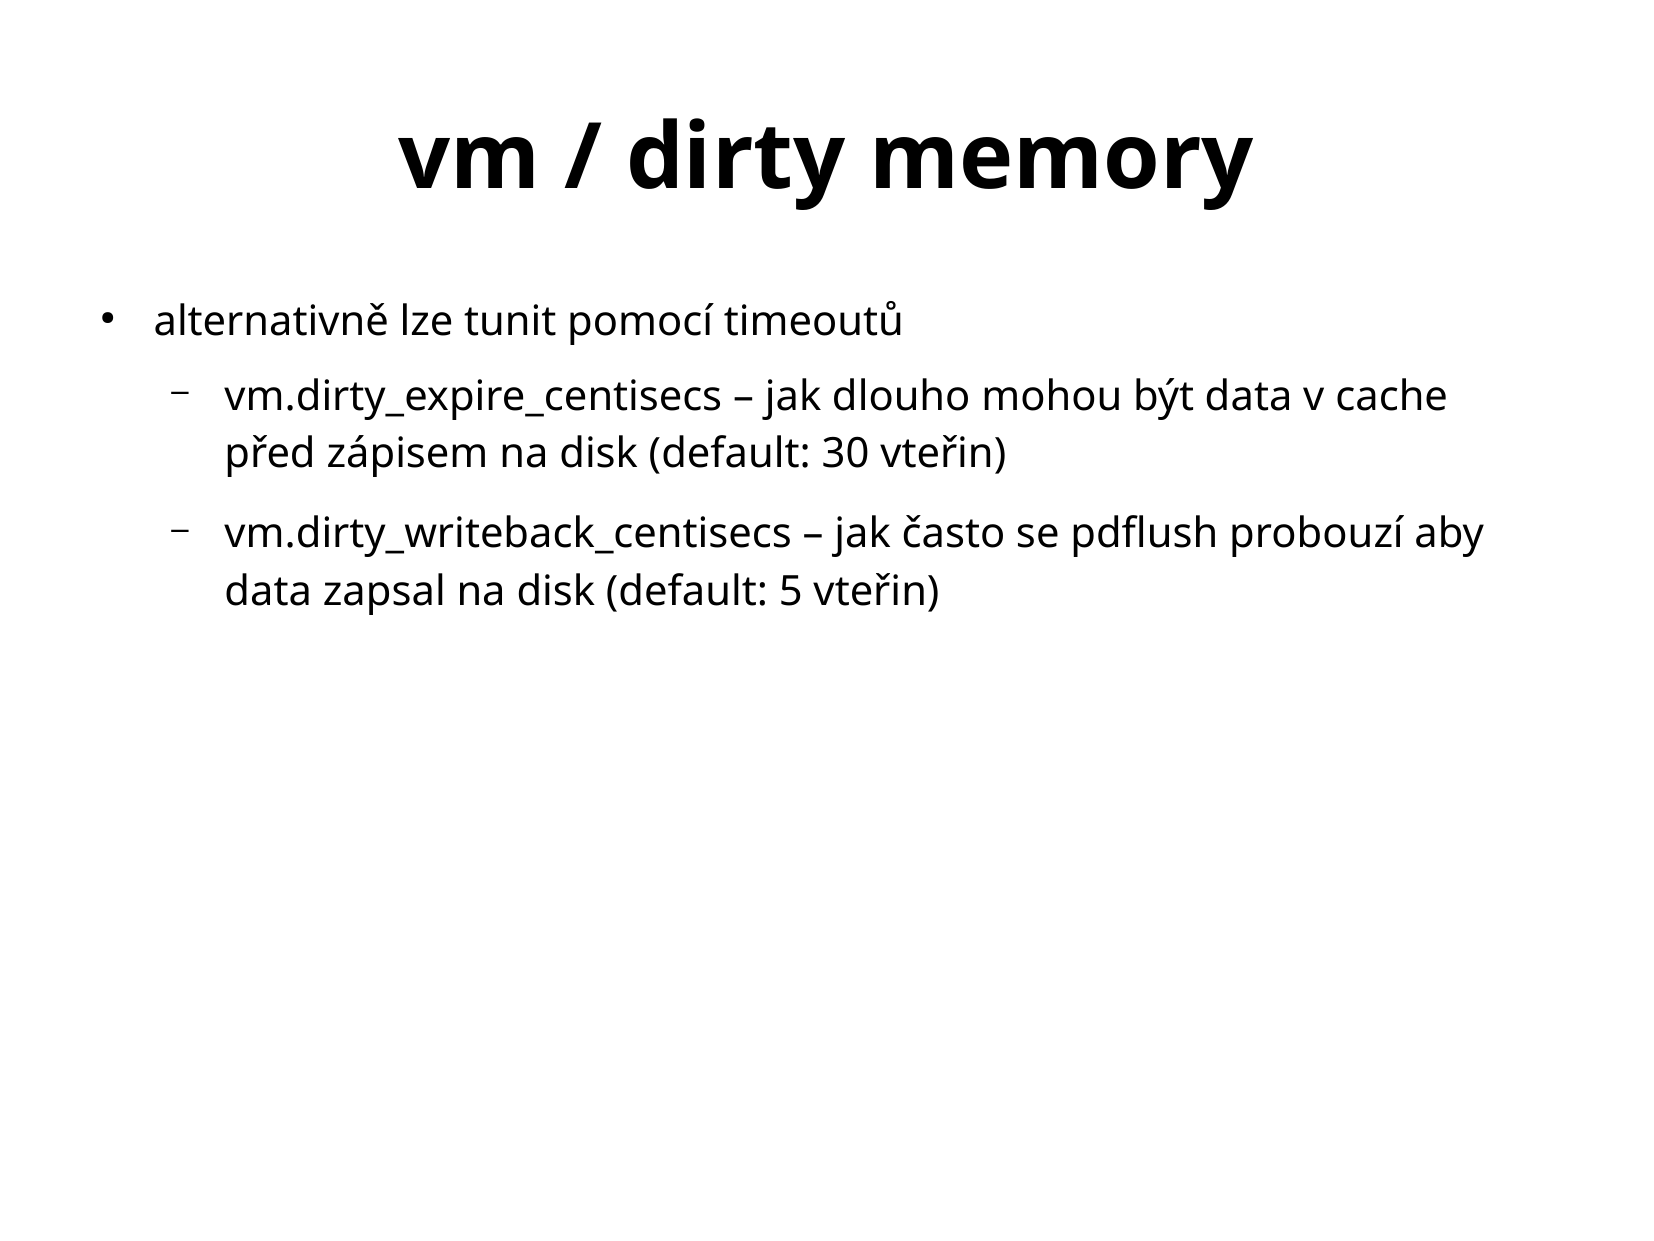

# vm / dirty memory
alternativně lze tunit pomocí timeoutů
vm.dirty_expire_centisecs – jak dlouho mohou být data v cache před zápisem na disk (default: 30 vteřin)
vm.dirty_writeback_centisecs – jak často se pdflush probouzí aby data zapsal na disk (default: 5 vteřin)